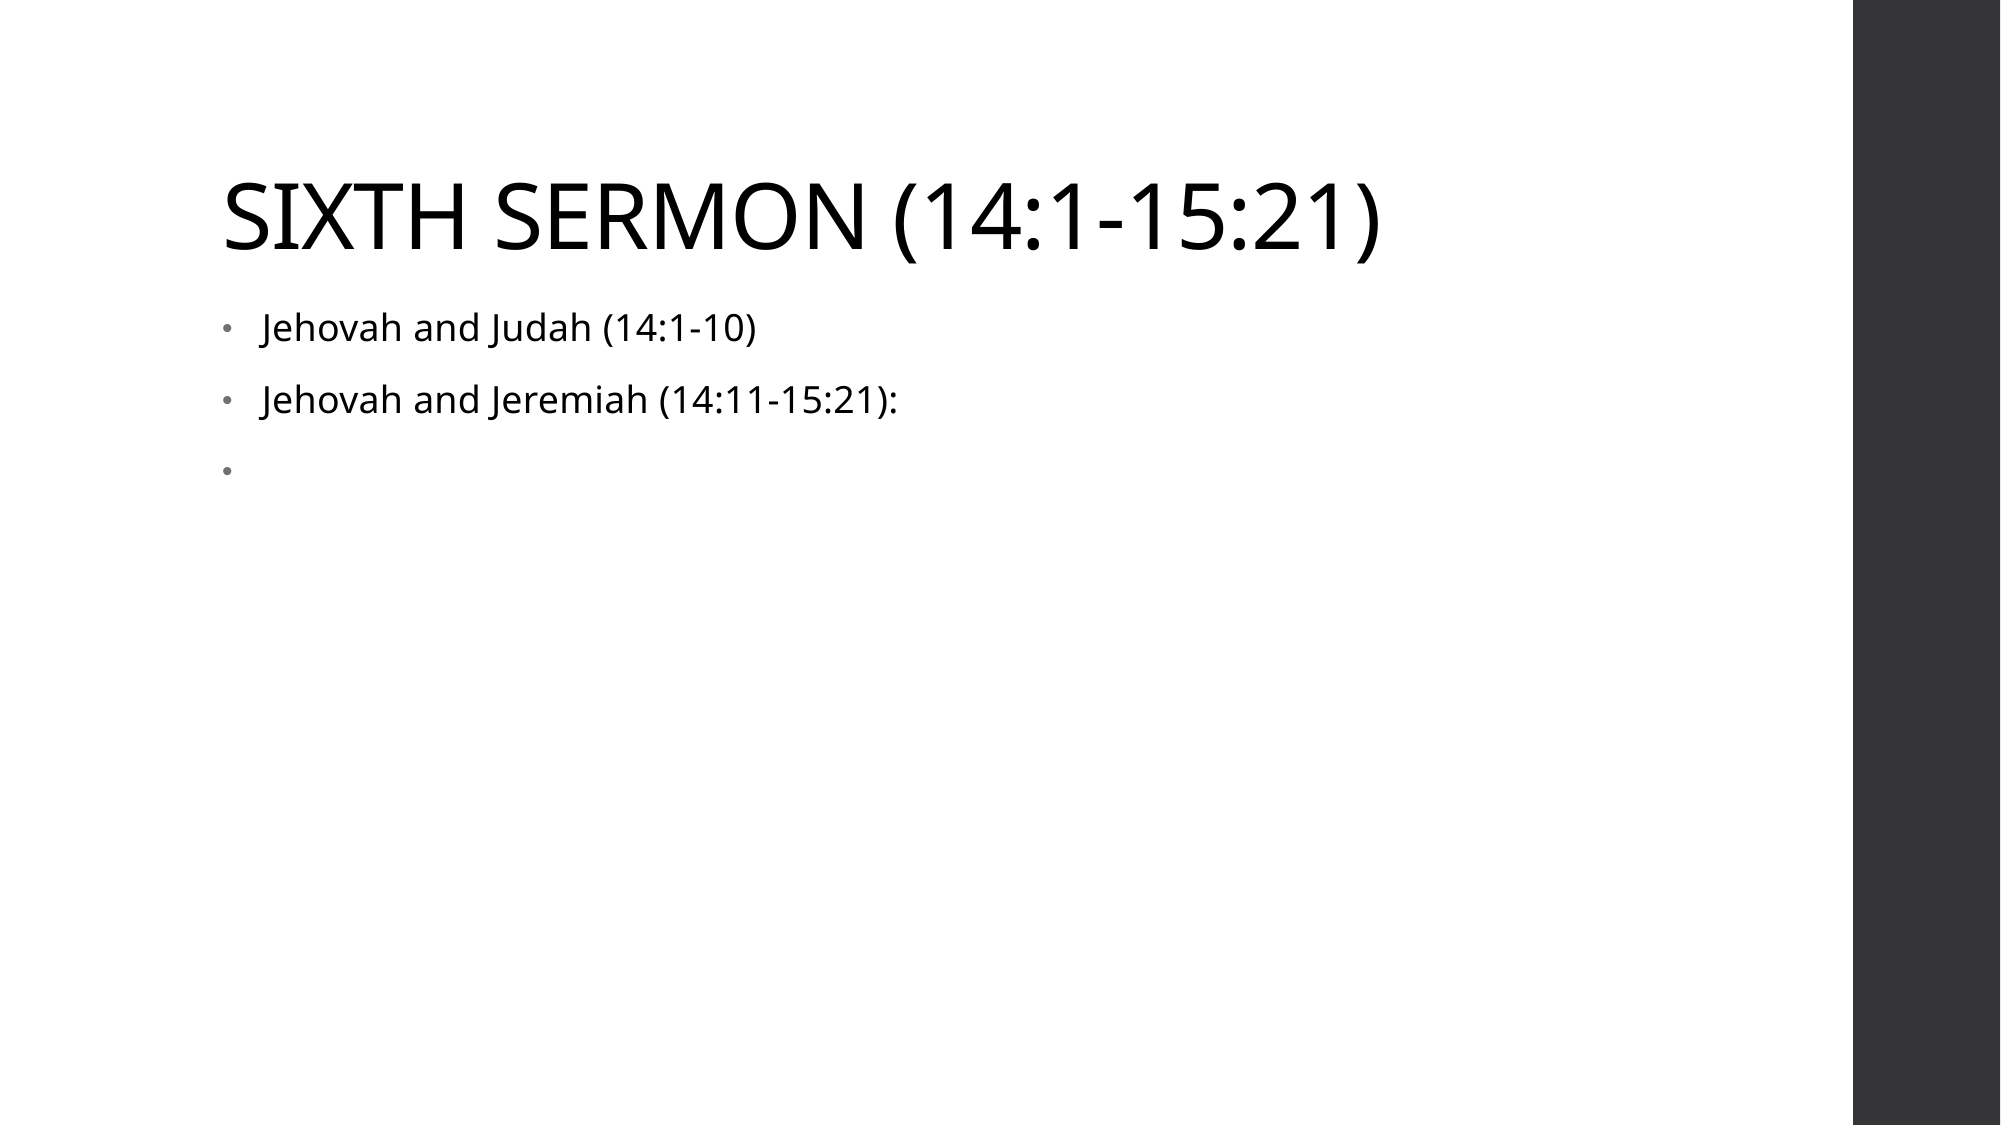

# SIXTH SERMON (14:1-15:21)
 Jehovah and Judah (14:1-10)
 Jehovah and Jeremiah (14:11-15:21):